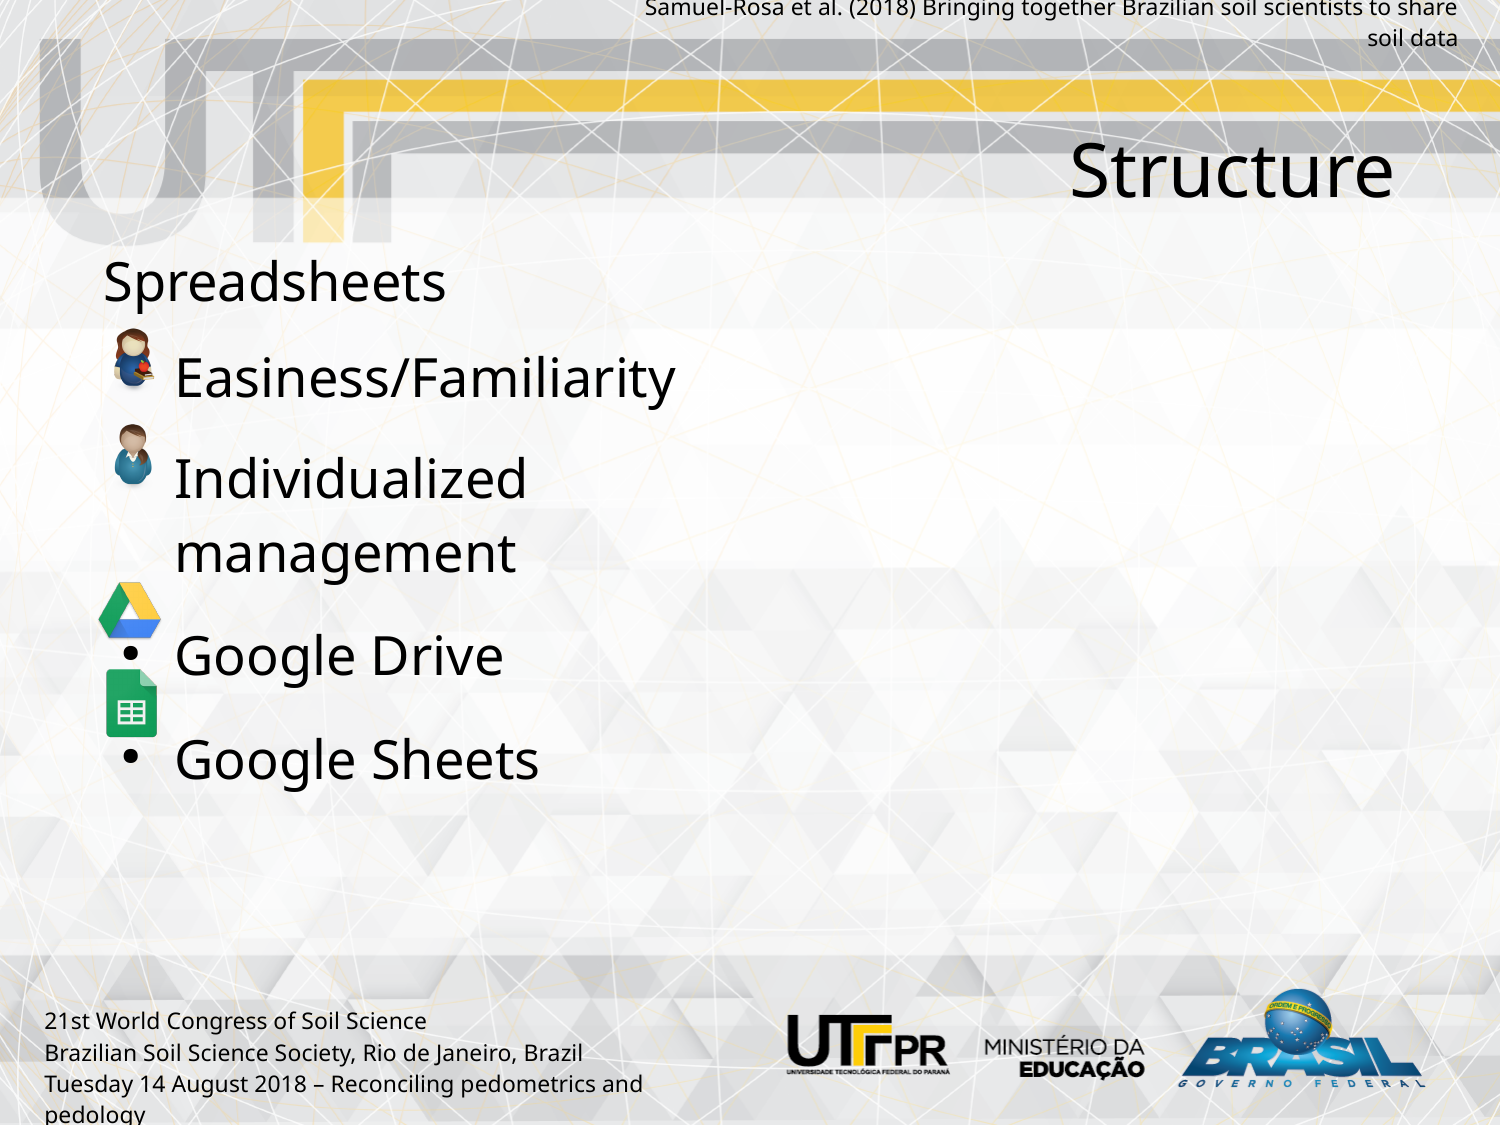

Samuel-Rosa et al. (2018) Bringing together Brazilian soil scientists to share soil data
# Structure
Spreadsheets
Easiness/Familiarity
Individualized management
Google Drive
Google Sheets
21st World Congress of Soil Science
Brazilian Soil Science Society, Rio de Janeiro, Brazil
Tuesday 14 August 2018 – Reconciling pedometrics and pedology